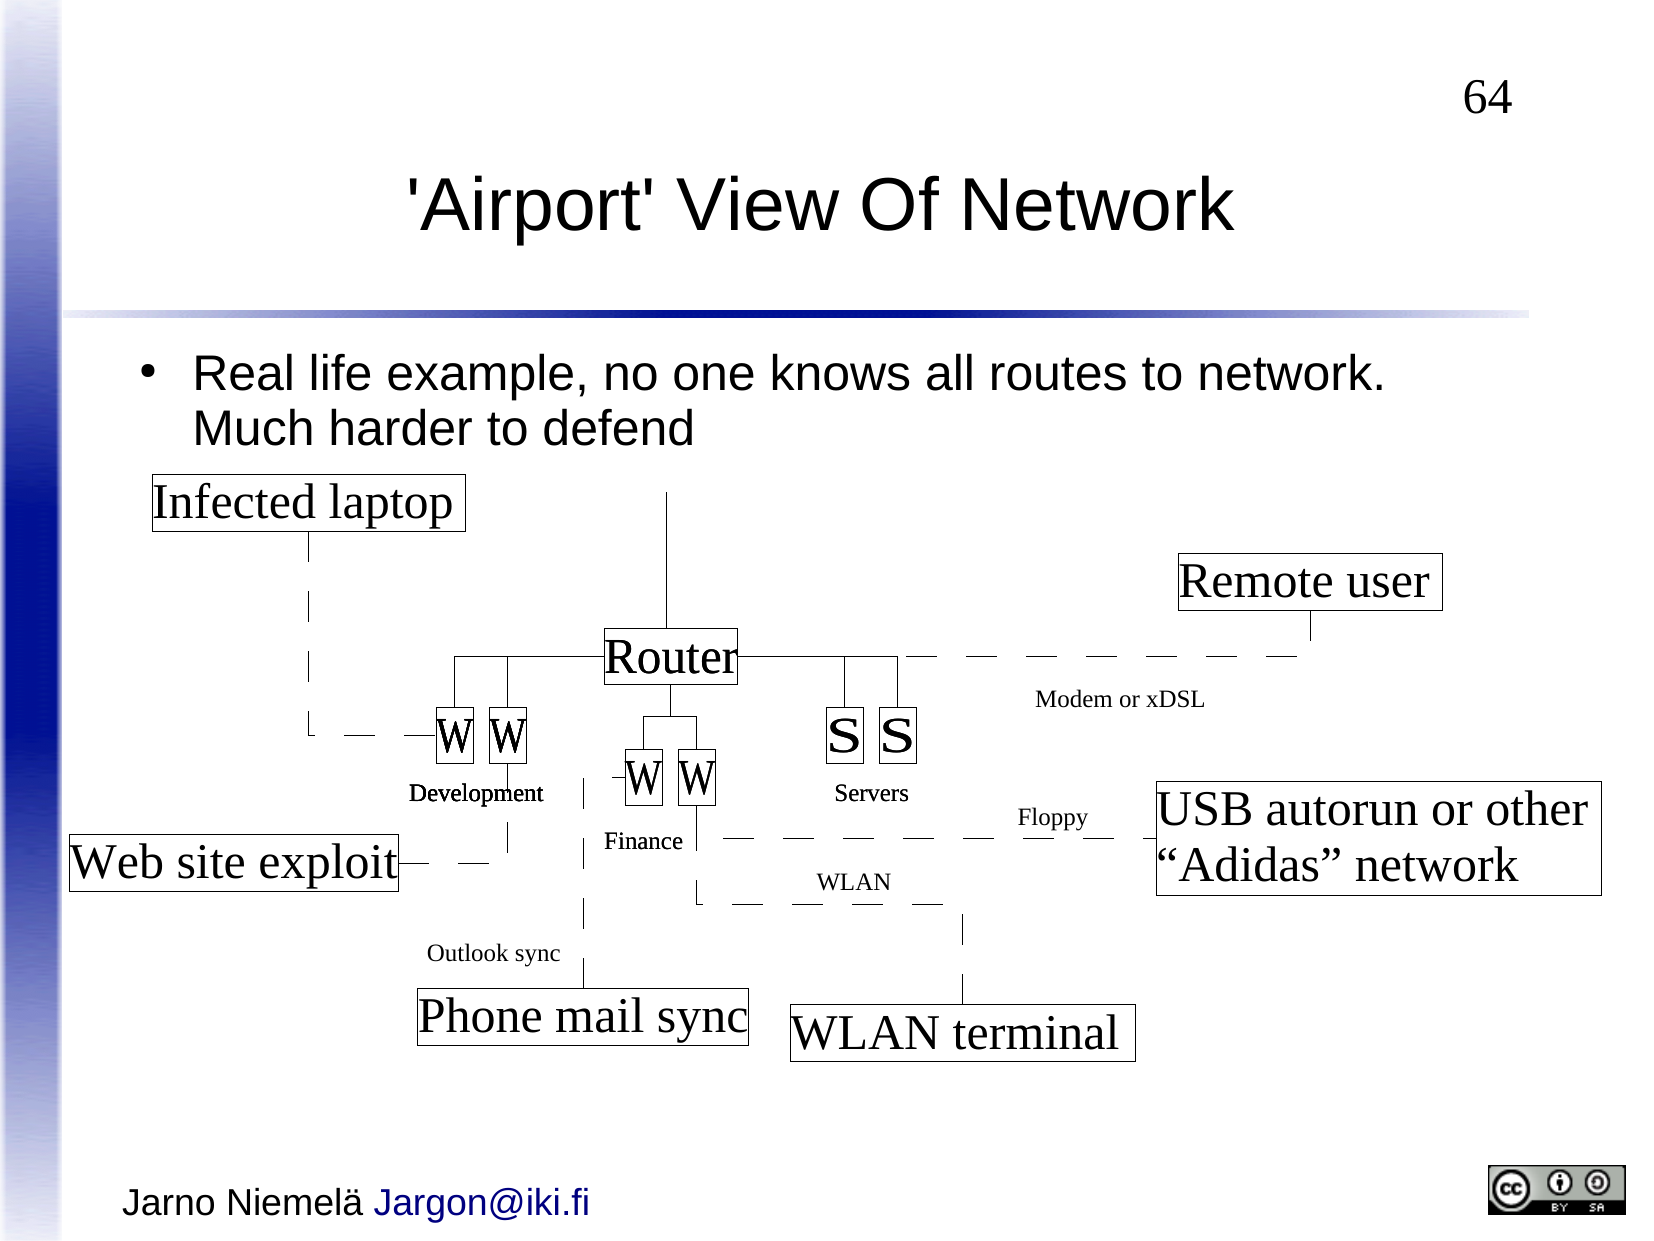

# 'Airport' View Of Network
Real life example, no one knows all routes to network.
Much harder to defend
Infected laptop
Remote user
Router
Router
Modem or xDSL
W
W
W
W
W
W
S
S
W
W
S
S
W
W
W
W
Development
Development
Development
Servers
Development
Servers
USB autorun or other
“Adidas” network
Floppy
Finance
Finance
Web site exploit
WLAN
Outlook sync
Phone mail sync
WLAN terminal